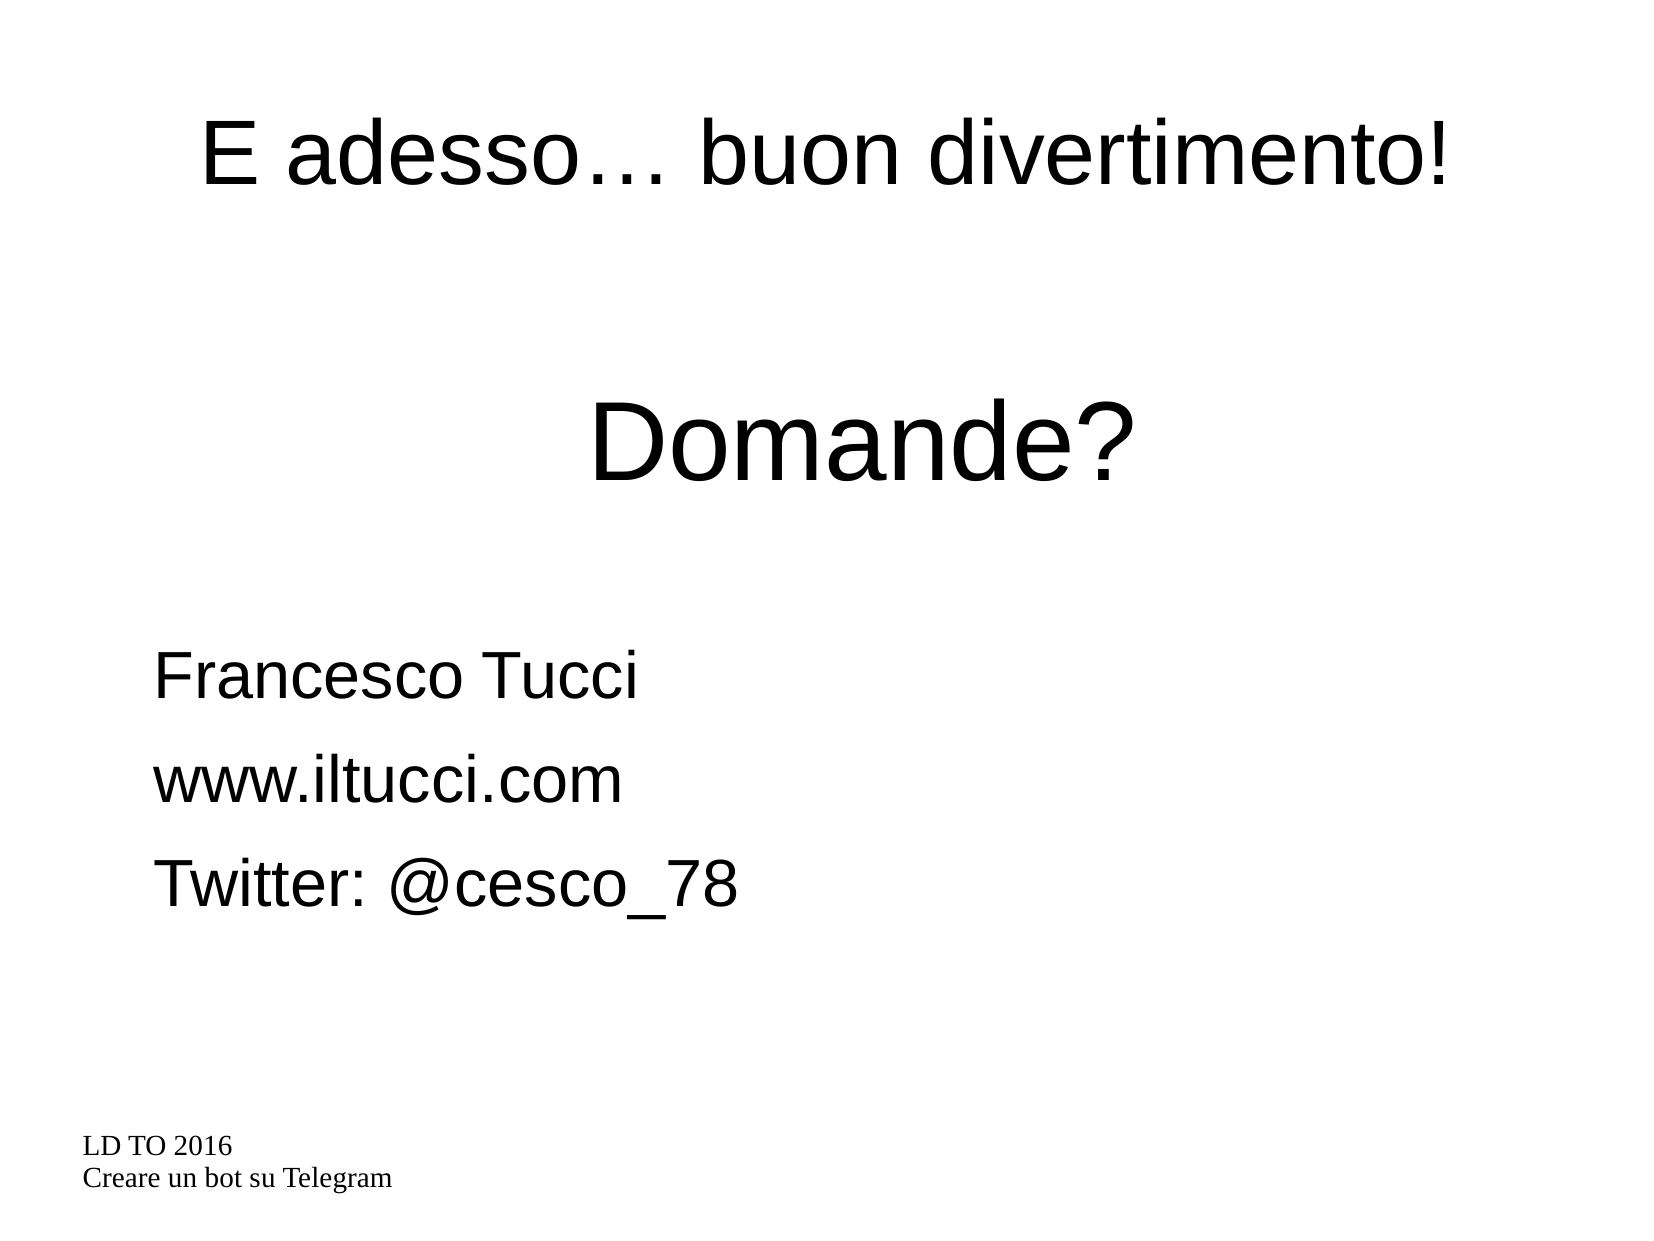

# E adesso… buon divertimento!
Domande?
Francesco Tucci
www.iltucci.com
Twitter: @cesco_78